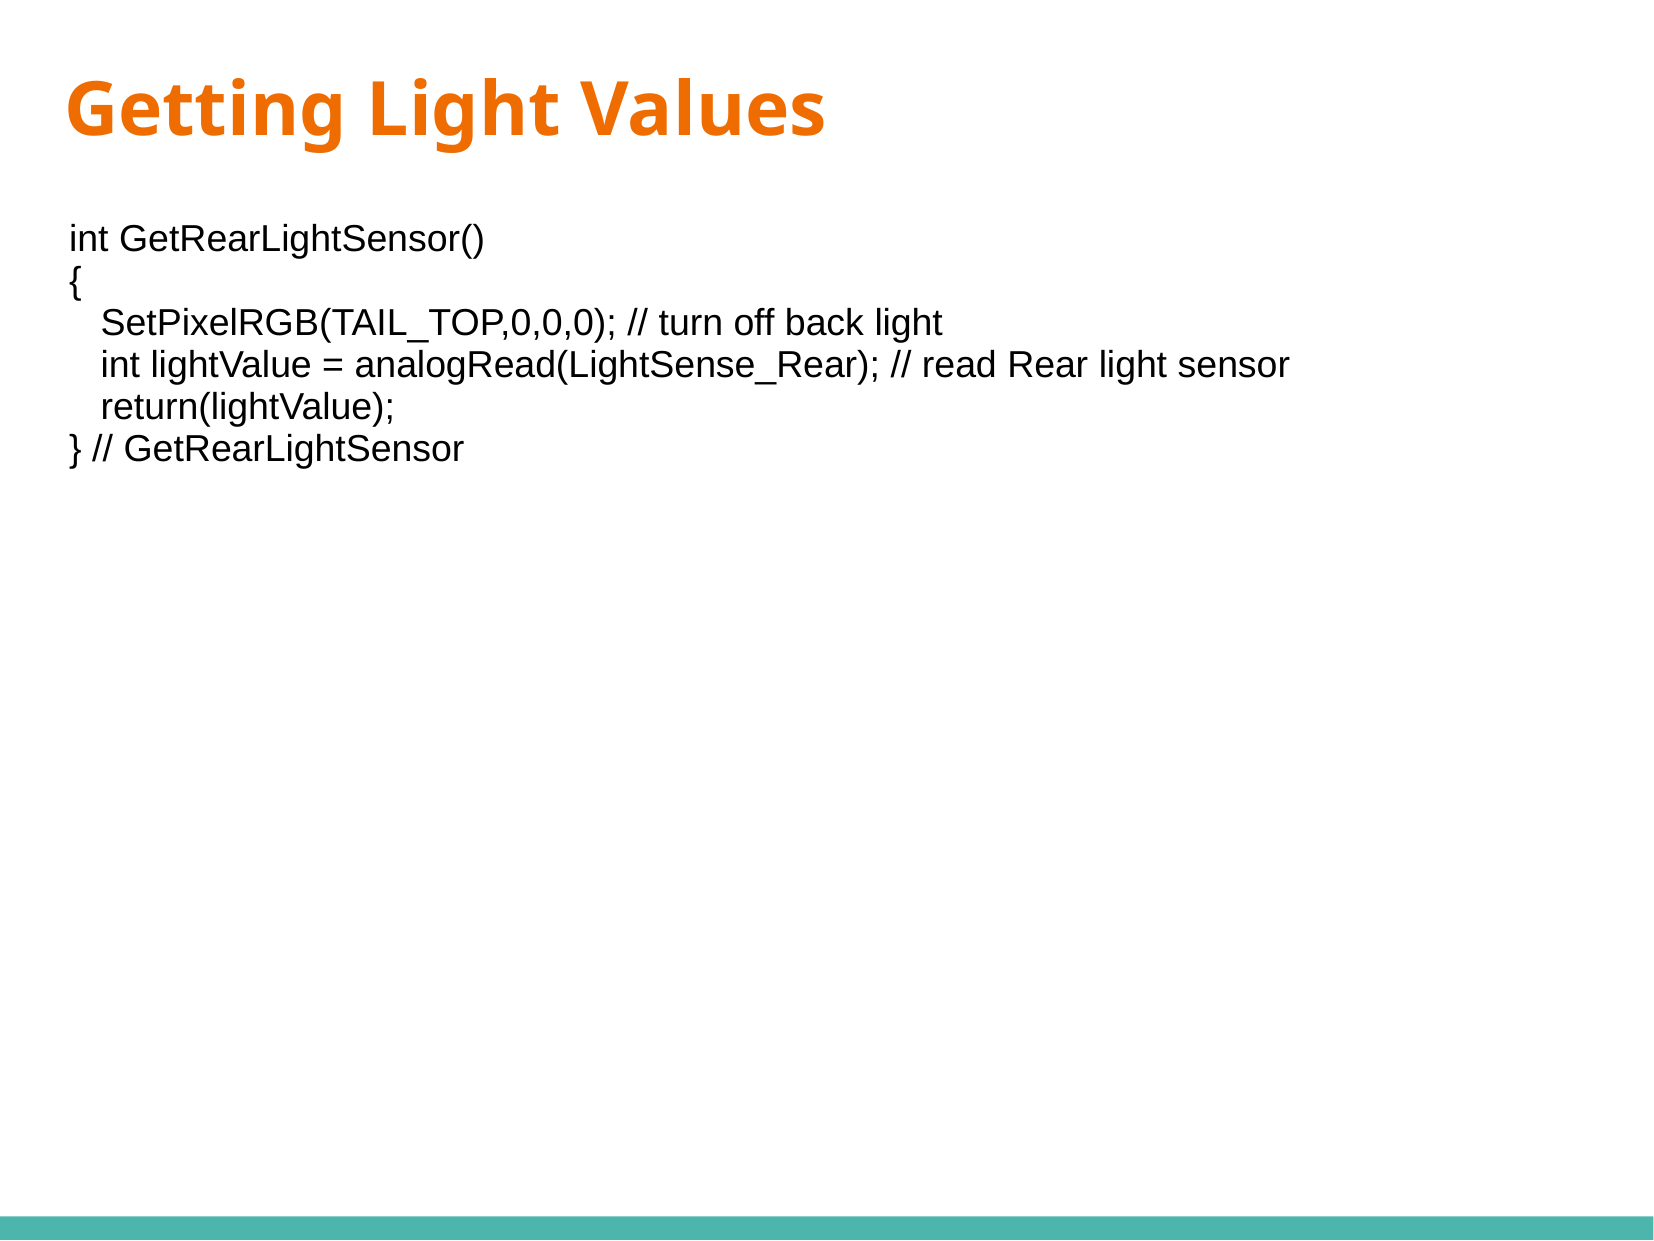

# Getting Light Values
int GetRearLightSensor()
{
 SetPixelRGB(TAIL_TOP,0,0,0); // turn off back light
 int lightValue = analogRead(LightSense_Rear); // read Rear light sensor
 return(lightValue);
} // GetRearLightSensor